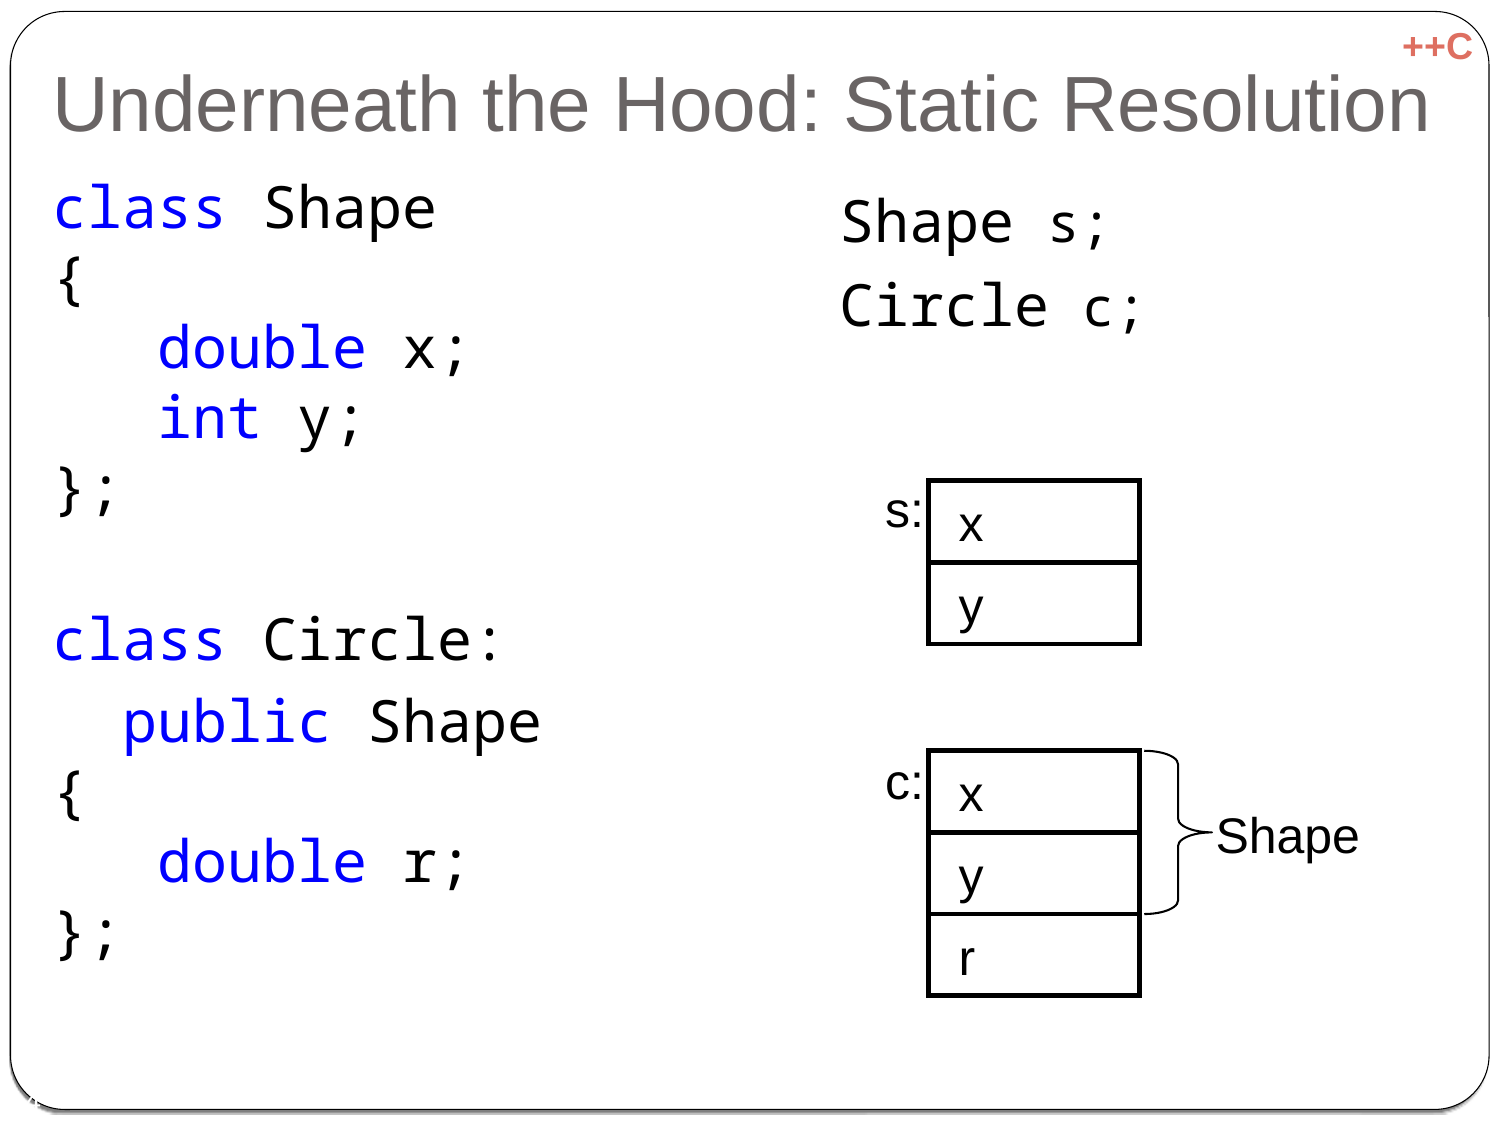

# Underneath the Hood: Static Resolution
class Shape
{
   double x;
   int y;
};
class Circle:
 public Shape
{
   double r;
};
Shape s;
Circle c;
s:
x
y
c:
x
y
r
Shape